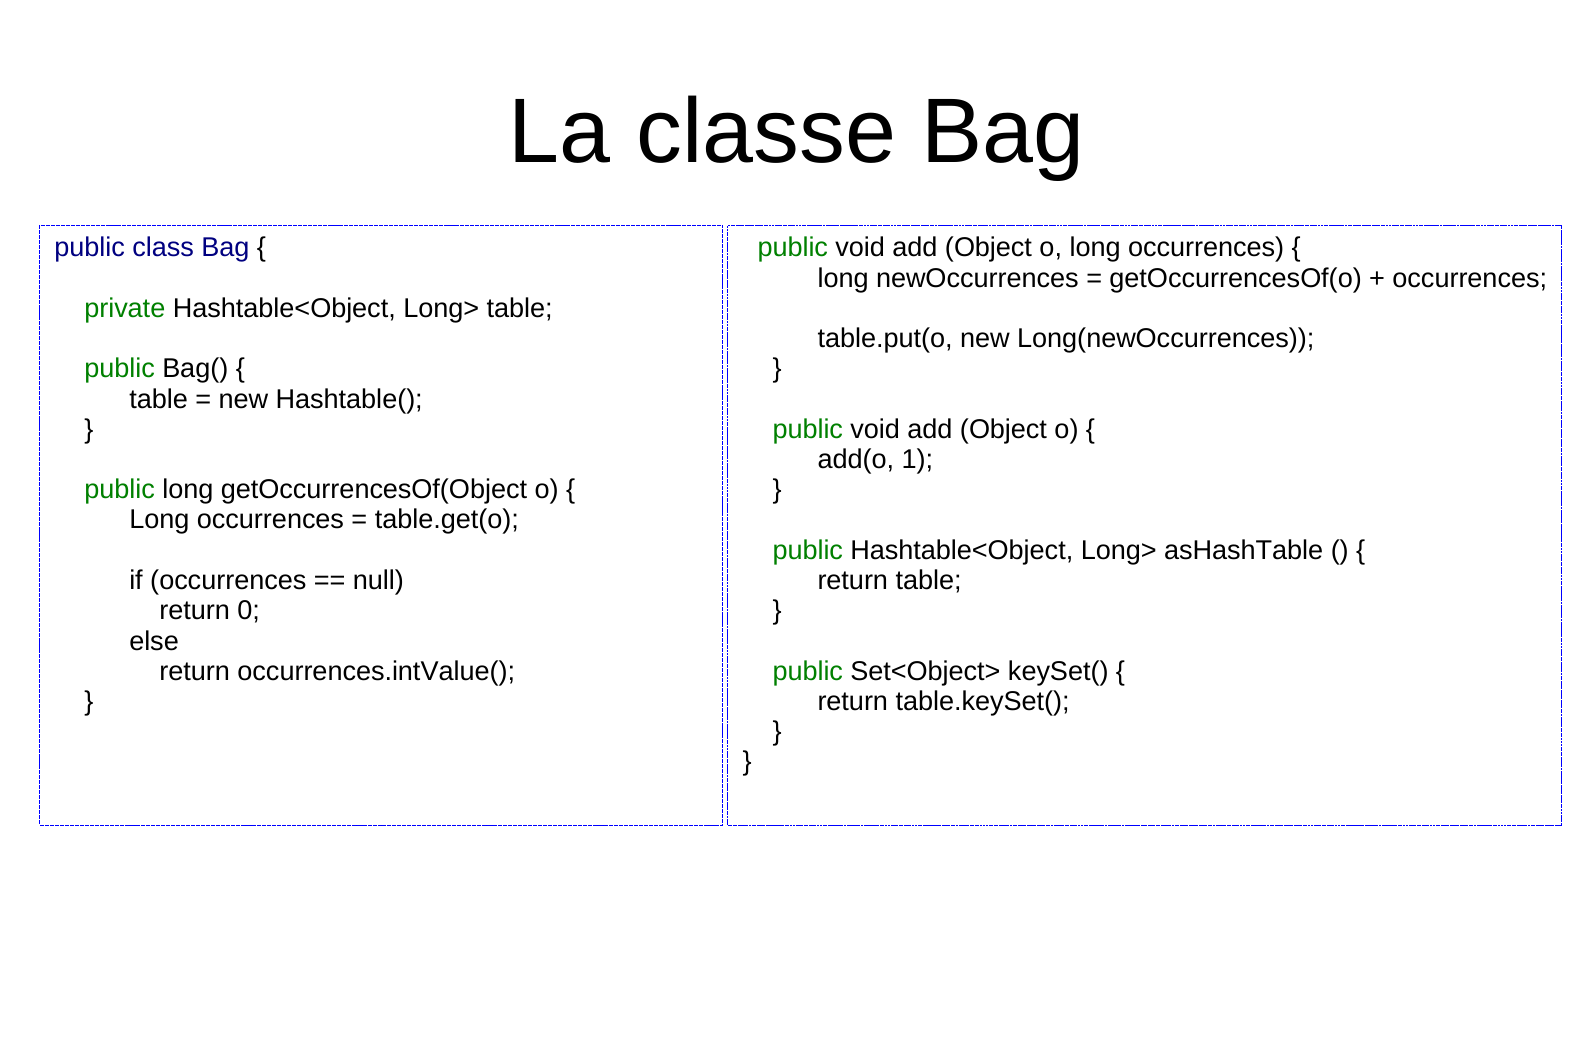

# La classe Bag
public class Bag {
 private Hashtable<Object, Long> table;
 public Bag() {
	table = new Hashtable();
 }
 public long getOccurrencesOf(Object o) {
	Long occurrences = table.get(o);
	if (occurrences == null)
	 return 0;
	else
	 return occurrences.intValue();
 }
 public void add (Object o, long occurrences) {
	long newOccurrences = getOccurrencesOf(o) + occurrences;
	table.put(o, new Long(newOccurrences));
 }
 public void add (Object o) {
	add(o, 1);
 }
 public Hashtable<Object, Long> asHashTable () {
	return table;
 }
 public Set<Object> keySet() {
	return table.keySet();
 }
}